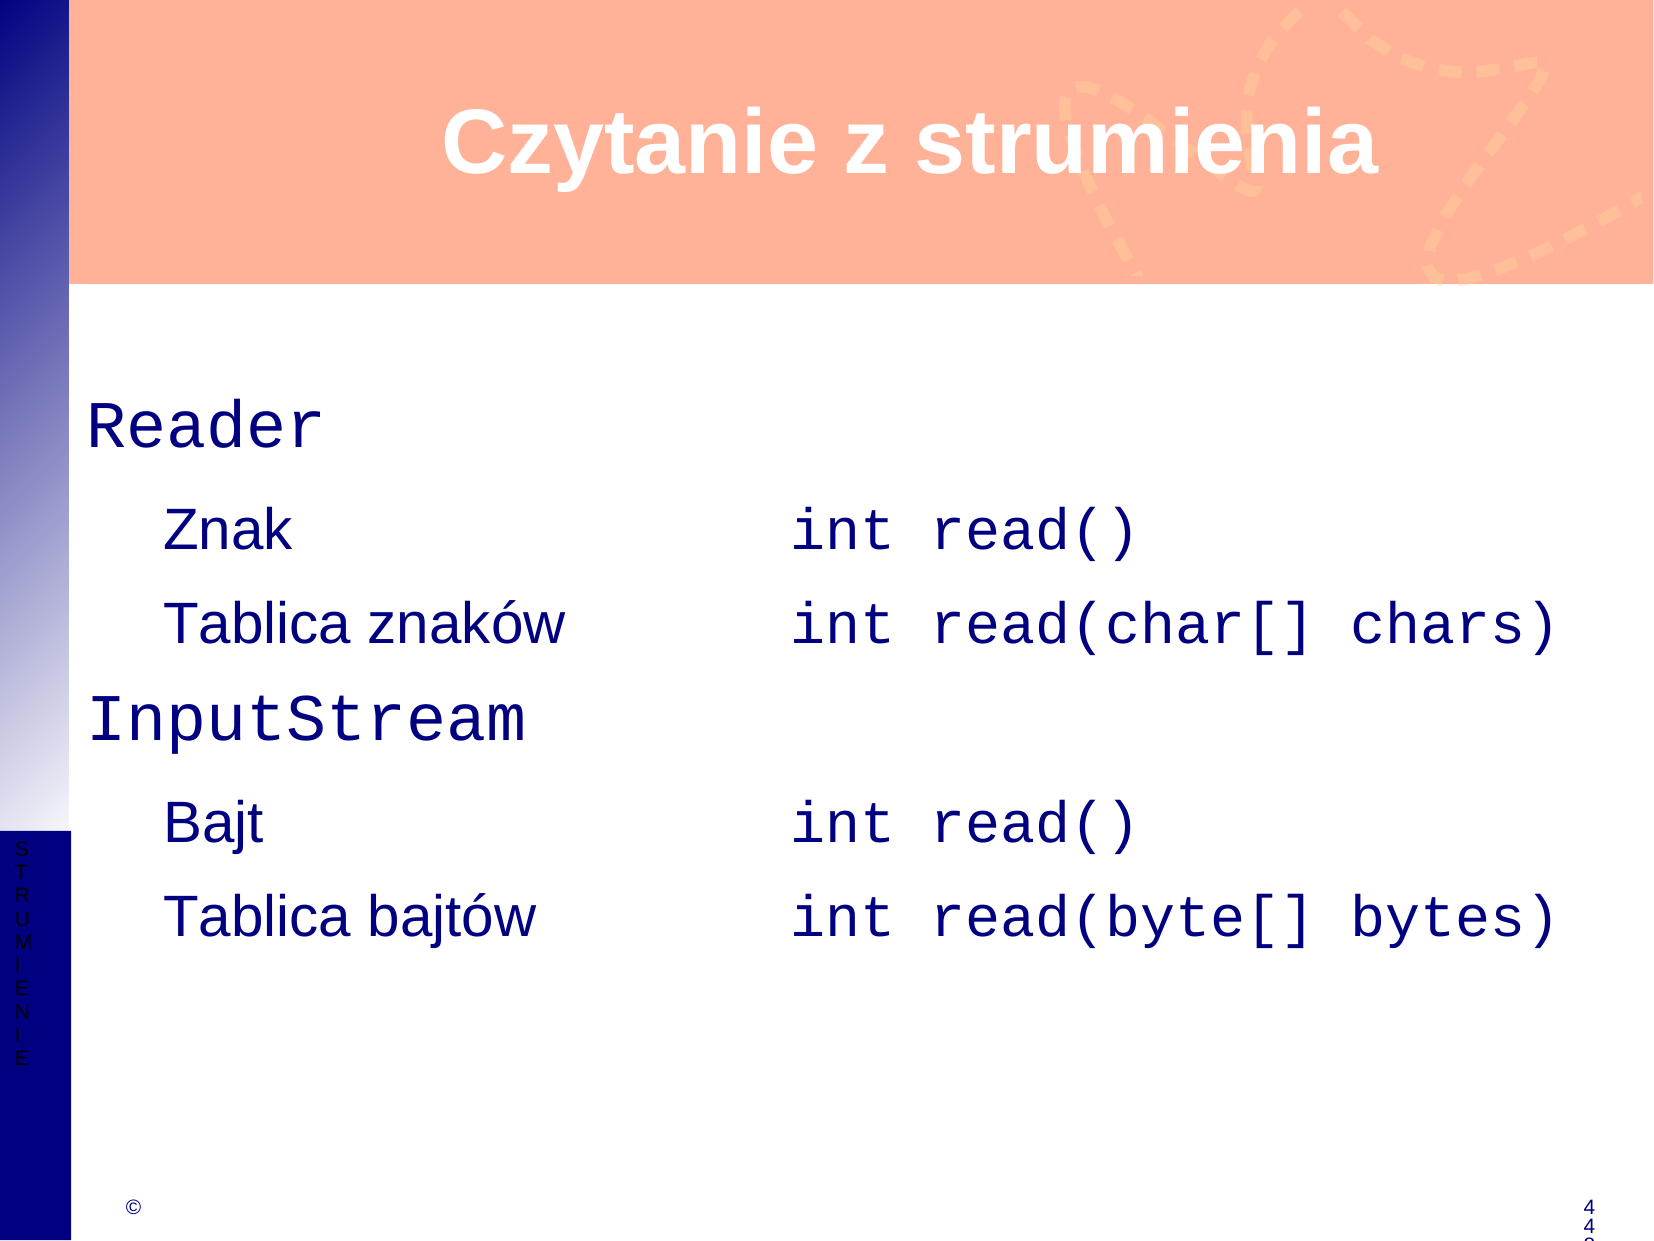

Czytanie z strumienia
# Reader
Znak	int read()
Tablica znaków	int read(char[] chars)
InputStream
Bajt	int read()
Tablica bajtów	int read(byte[] bytes)
S
T
R
U
M
I
E
N
I
E